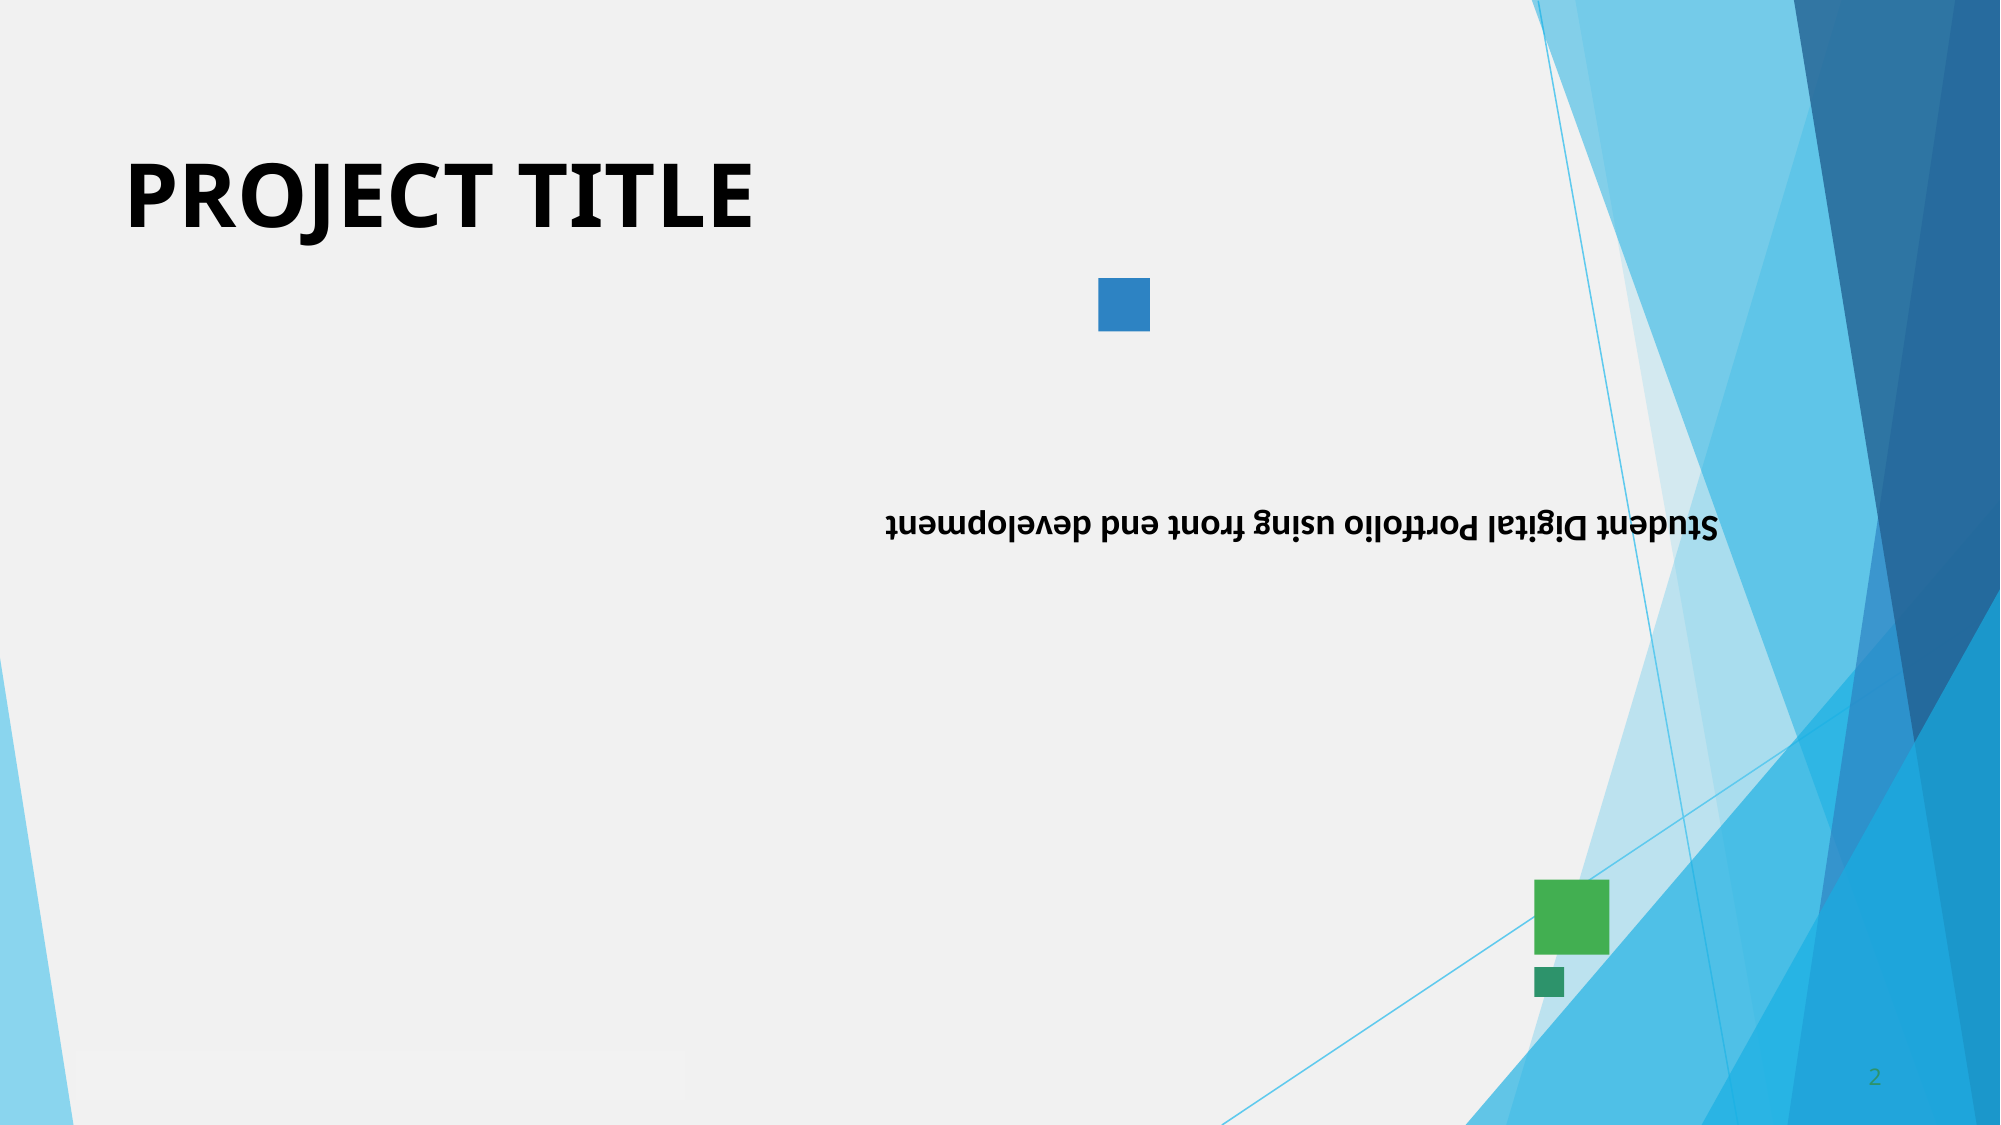

# PROJECT TITLE
Student Digital Portfolio using front end development